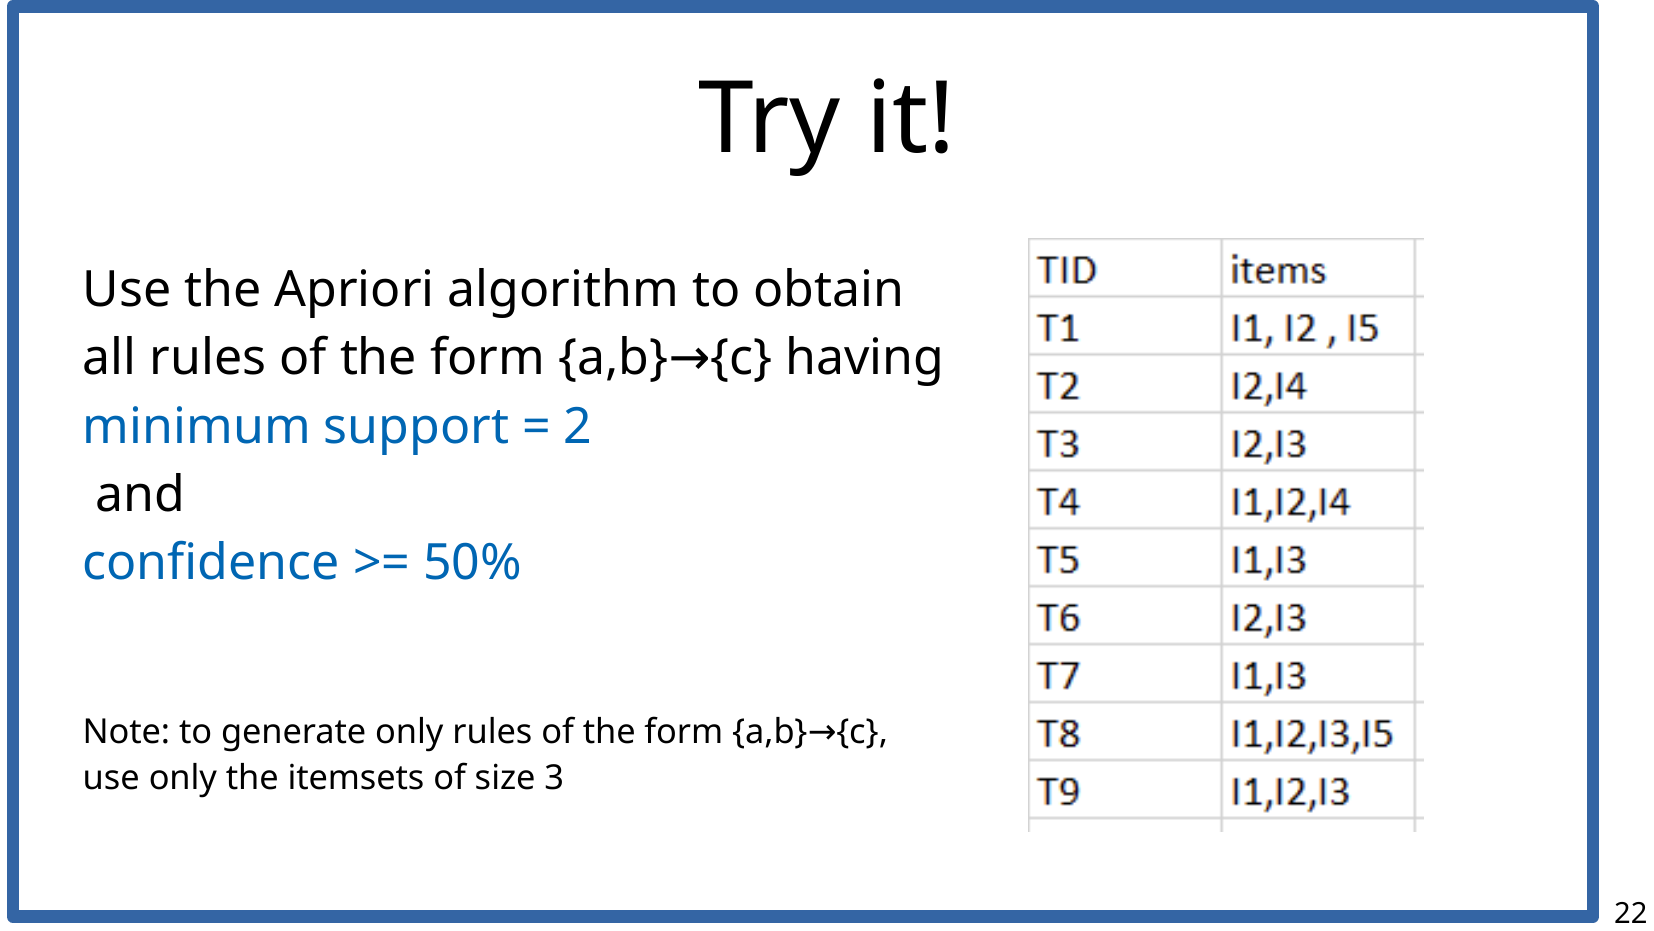

# Try it!
Use the Apriori algorithm to obtain all rules of the form {a,b}→{c} having
minimum support = 2
 and
confidence >= 50%
Note: to generate only rules of the form {a,b}→{c}, use only the itemsets of size 3
22